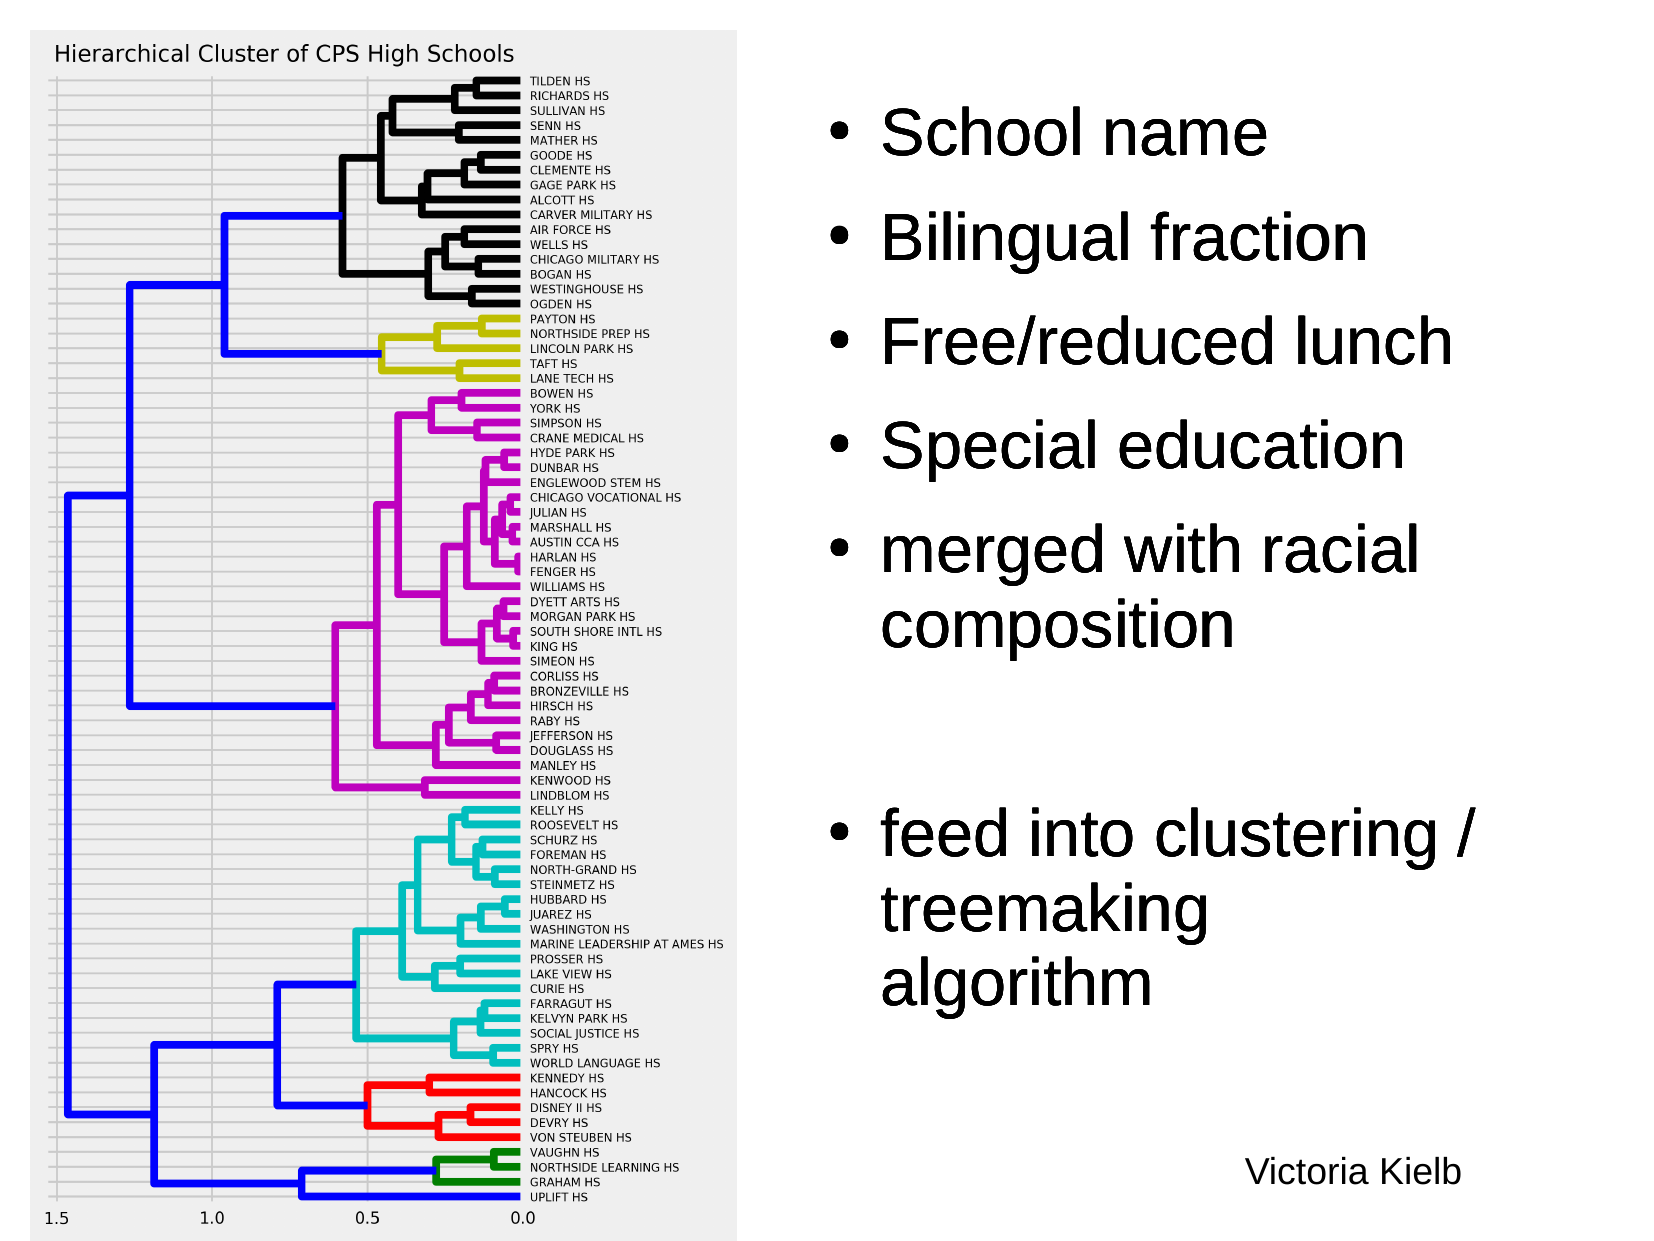

# School name
Bilingual fraction
Free/reduced lunch
Special education
merged with racial composition
feed into clustering / treemaking algorithm
School name
Bilingual fraction
Free/reduced lunch
Special education
merged with racial composition
feed into clustering / treemaking algorithm
School name
Bilingual fraction
Free/reduced lunch
Special education
merged with racial composition
feed into clustering / treemaking algorithm
School name
Bilingual fraction
Free/reduced lunch
Special education
merged with racial composition
feed into clustering / treemaking algorithm
Victoria Kielb